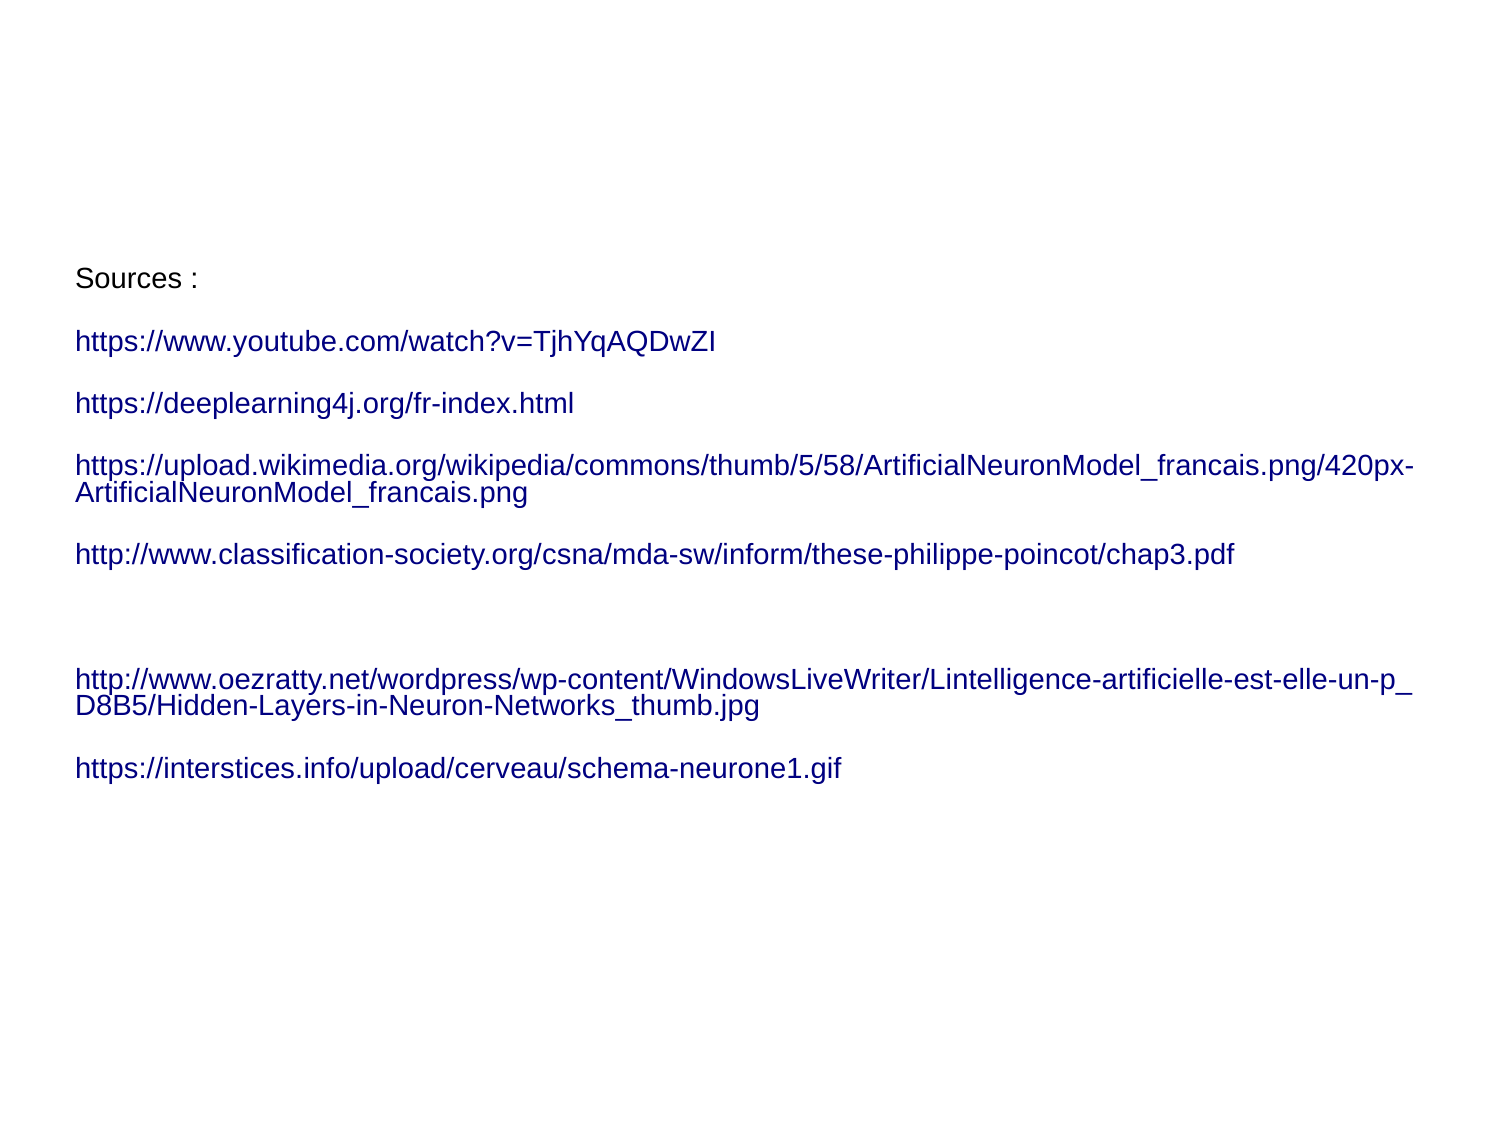

#
Sources :
https://www.youtube.com/watch?v=TjhYqAQDwZI
https://deeplearning4j.org/fr-index.html
https://upload.wikimedia.org/wikipedia/commons/thumb/5/58/ArtificialNeuronModel_francais.png/420px-ArtificialNeuronModel_francais.png
http://www.classification-society.org/csna/mda-sw/inform/these-philippe-poincot/chap3.pdf
http://www.oezratty.net/wordpress/wp-content/WindowsLiveWriter/Lintelligence-artificielle-est-elle-un-p_D8B5/Hidden-Layers-in-Neuron-Networks_thumb.jpg
https://interstices.info/upload/cerveau/schema-neurone1.gif